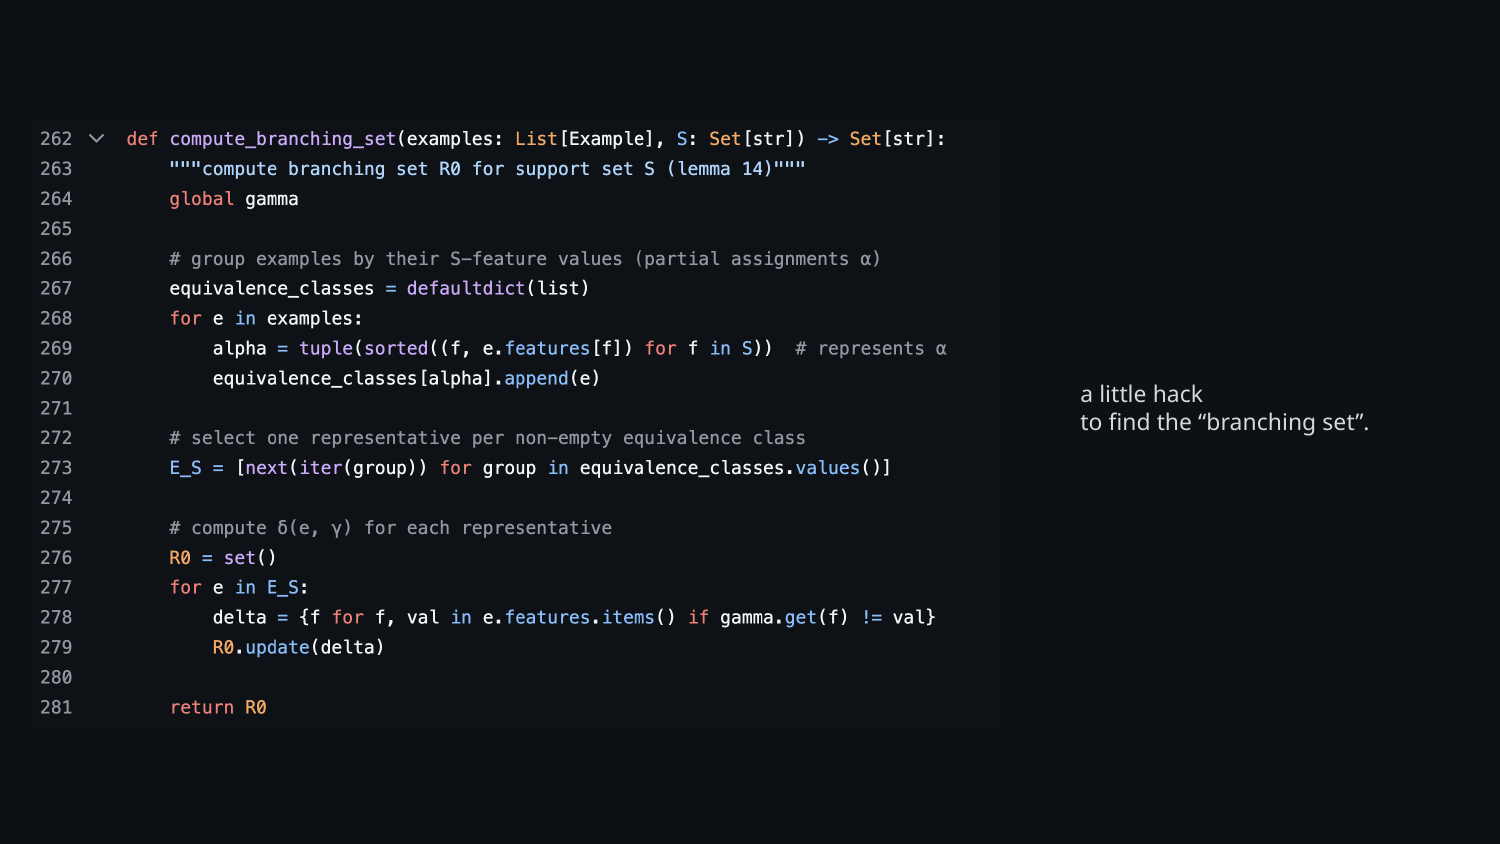

a little hack
to find the “branching set”.